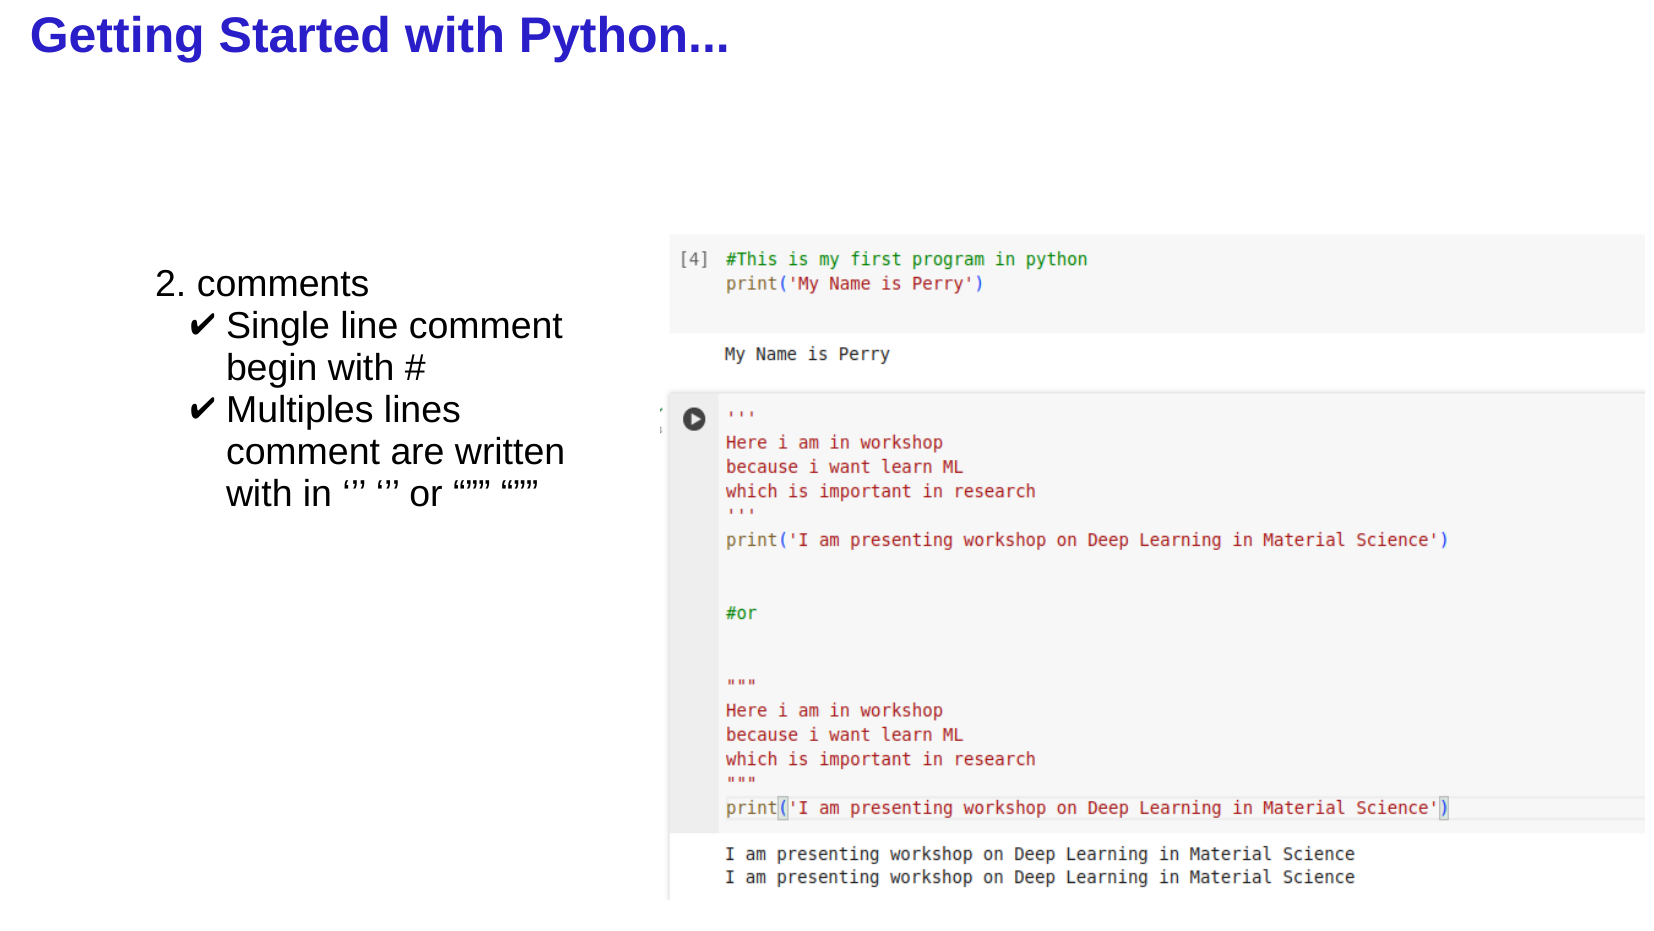

Getting Started with Python...
2. comments
Single line comment begin with #
Multiples lines comment are written with in ‘’’ ‘’’ or “”” “””